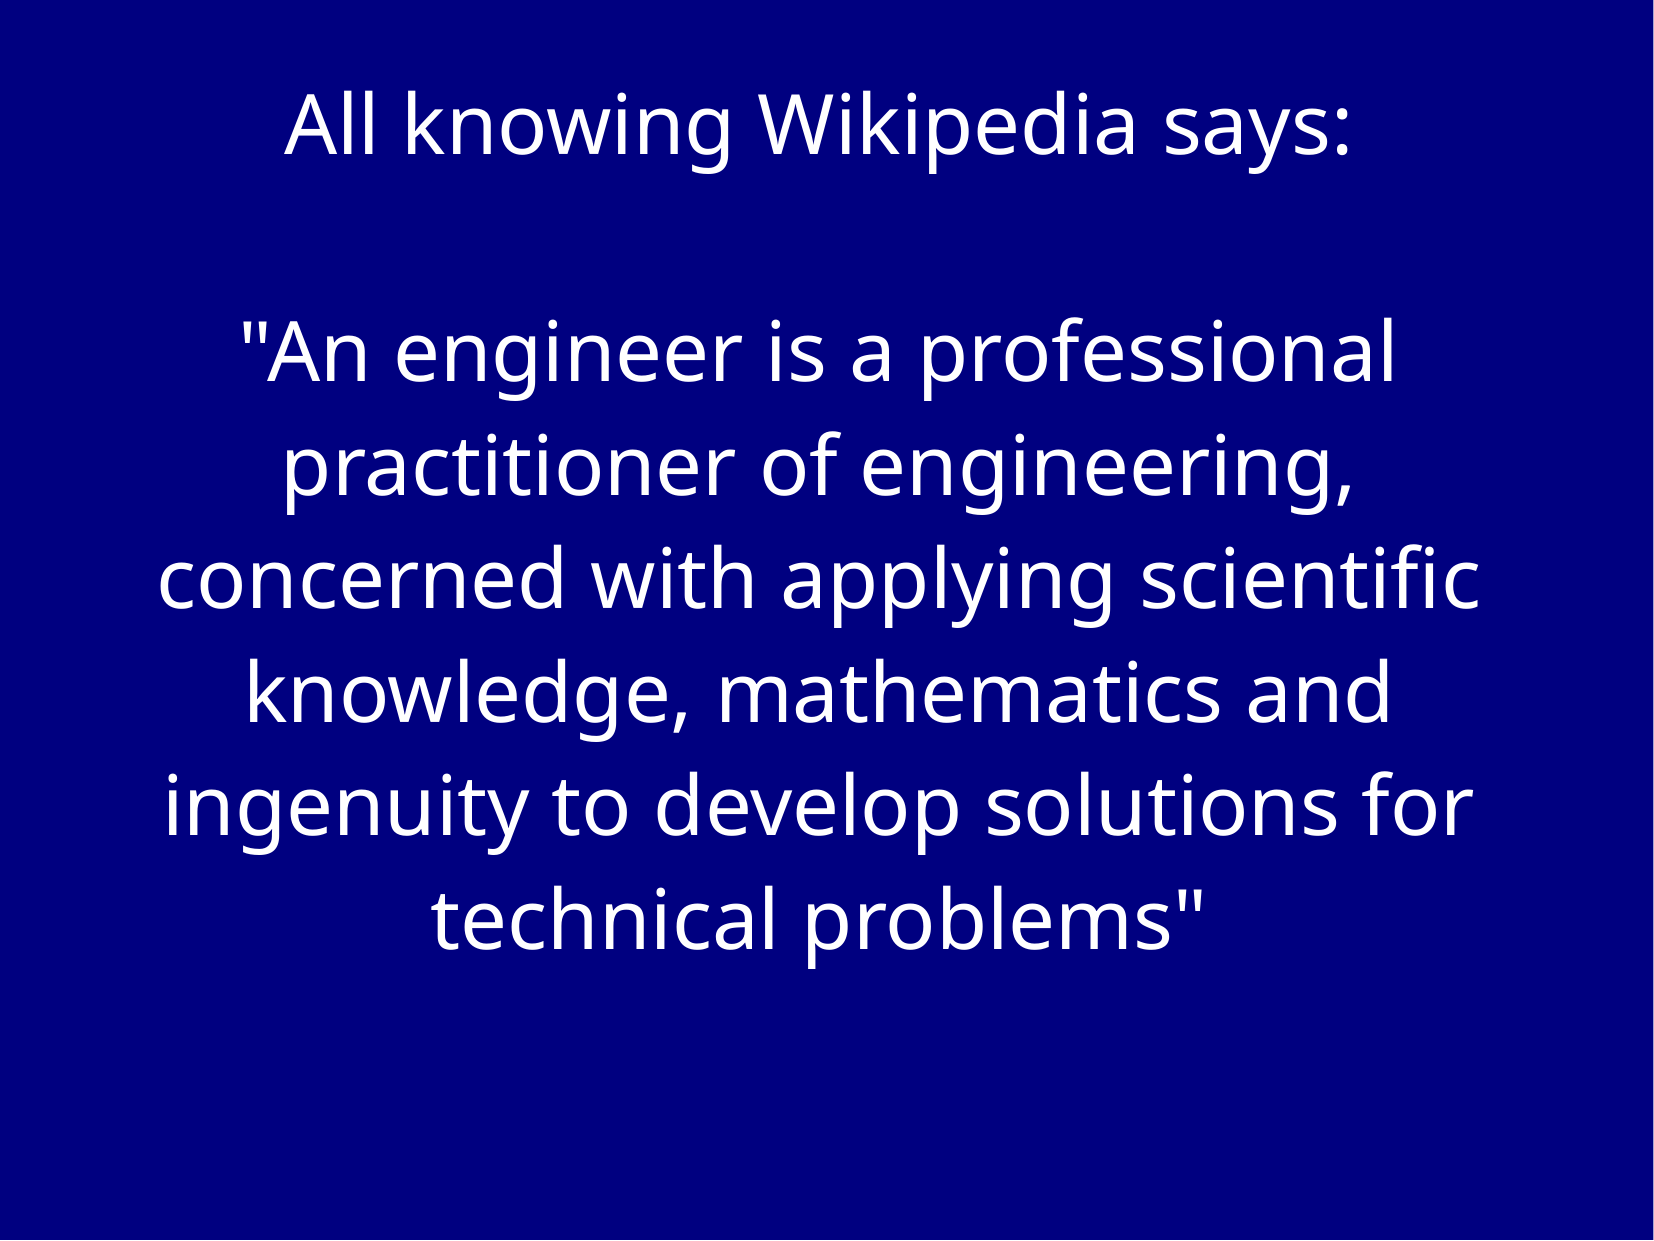

All knowing Wikipedia says:
"An engineer is a professional practitioner of engineering, concerned with applying scientific knowledge, mathematics and ingenuity to develop solutions for technical problems"